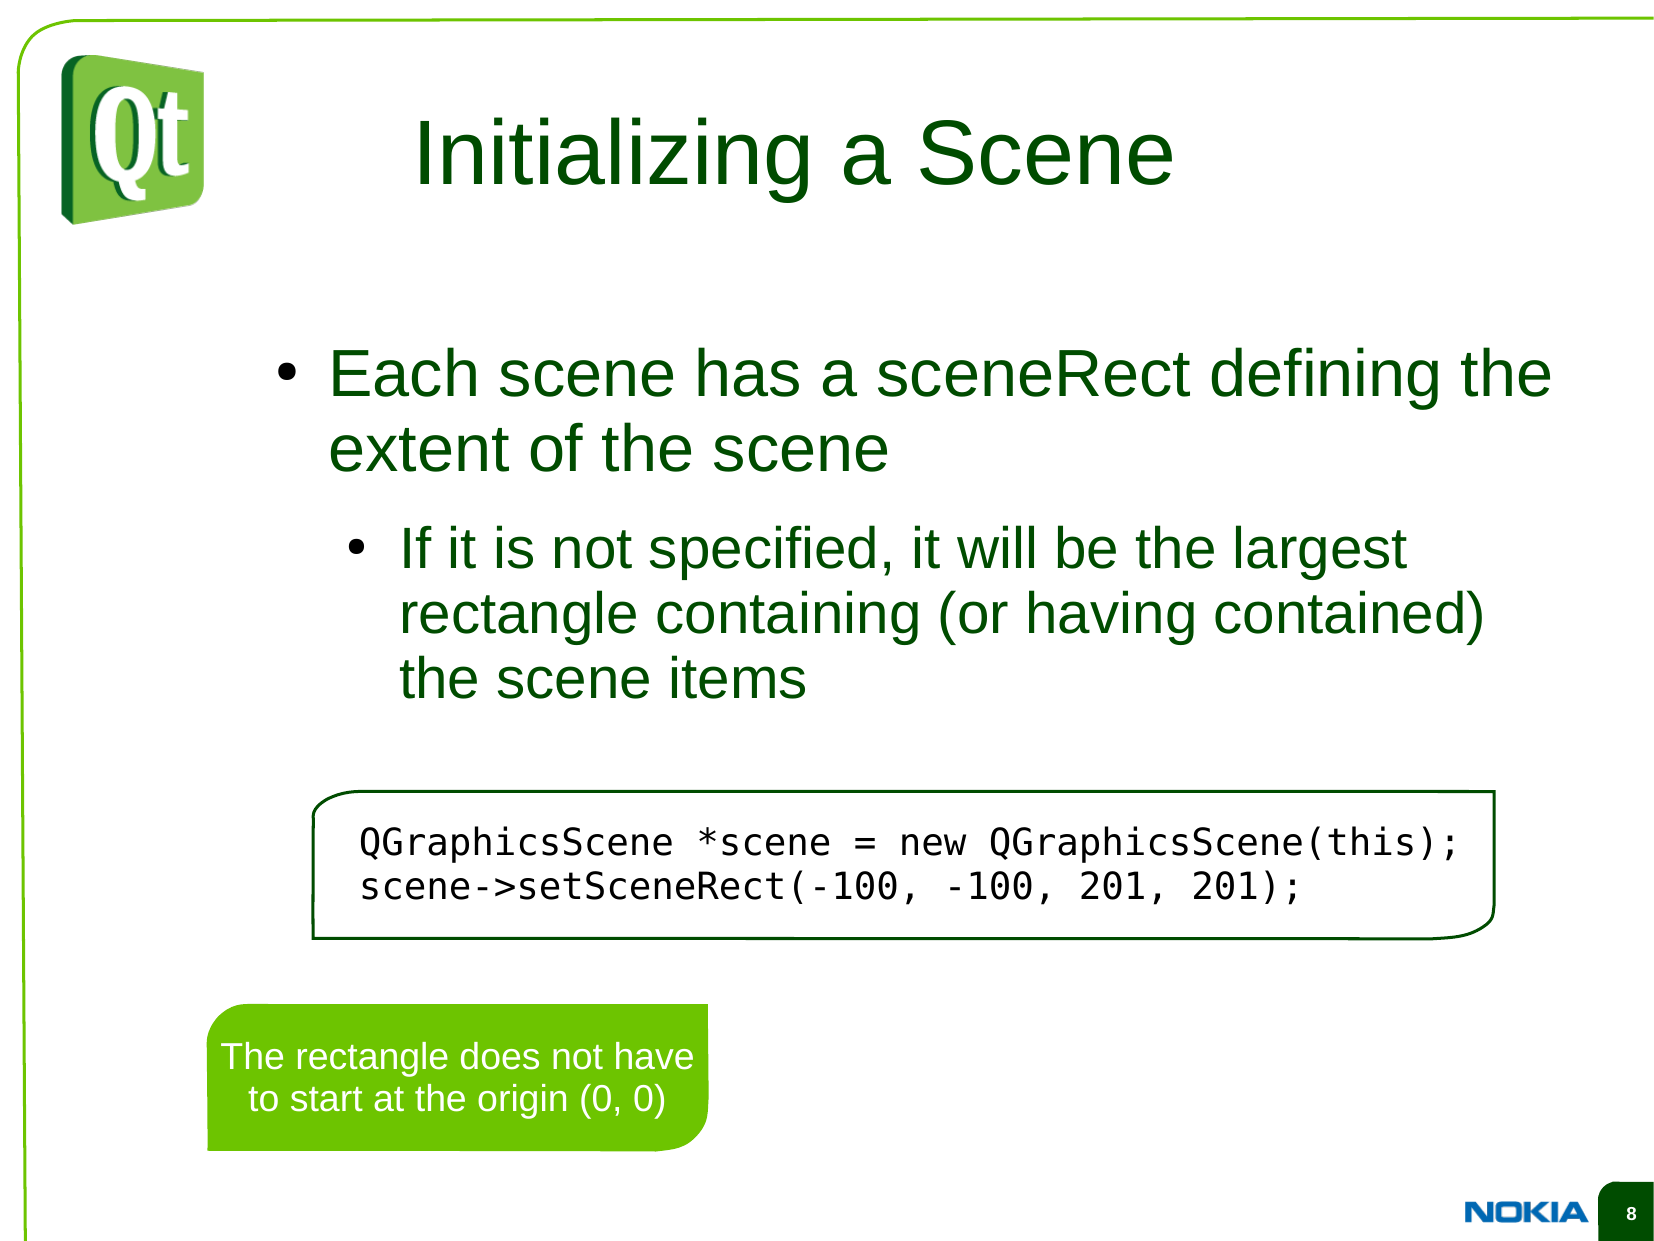

# Initializing a Scene
Each scene has a sceneRect defining the extent of the scene
If it is not specified, it will be the largest rectangle containing (or having contained) the scene items
QGraphicsScene *scene = new QGraphicsScene(this);
scene->setSceneRect(-100, -100, 201, 201);
The rectangle does not have
to start at the origin (0, 0)